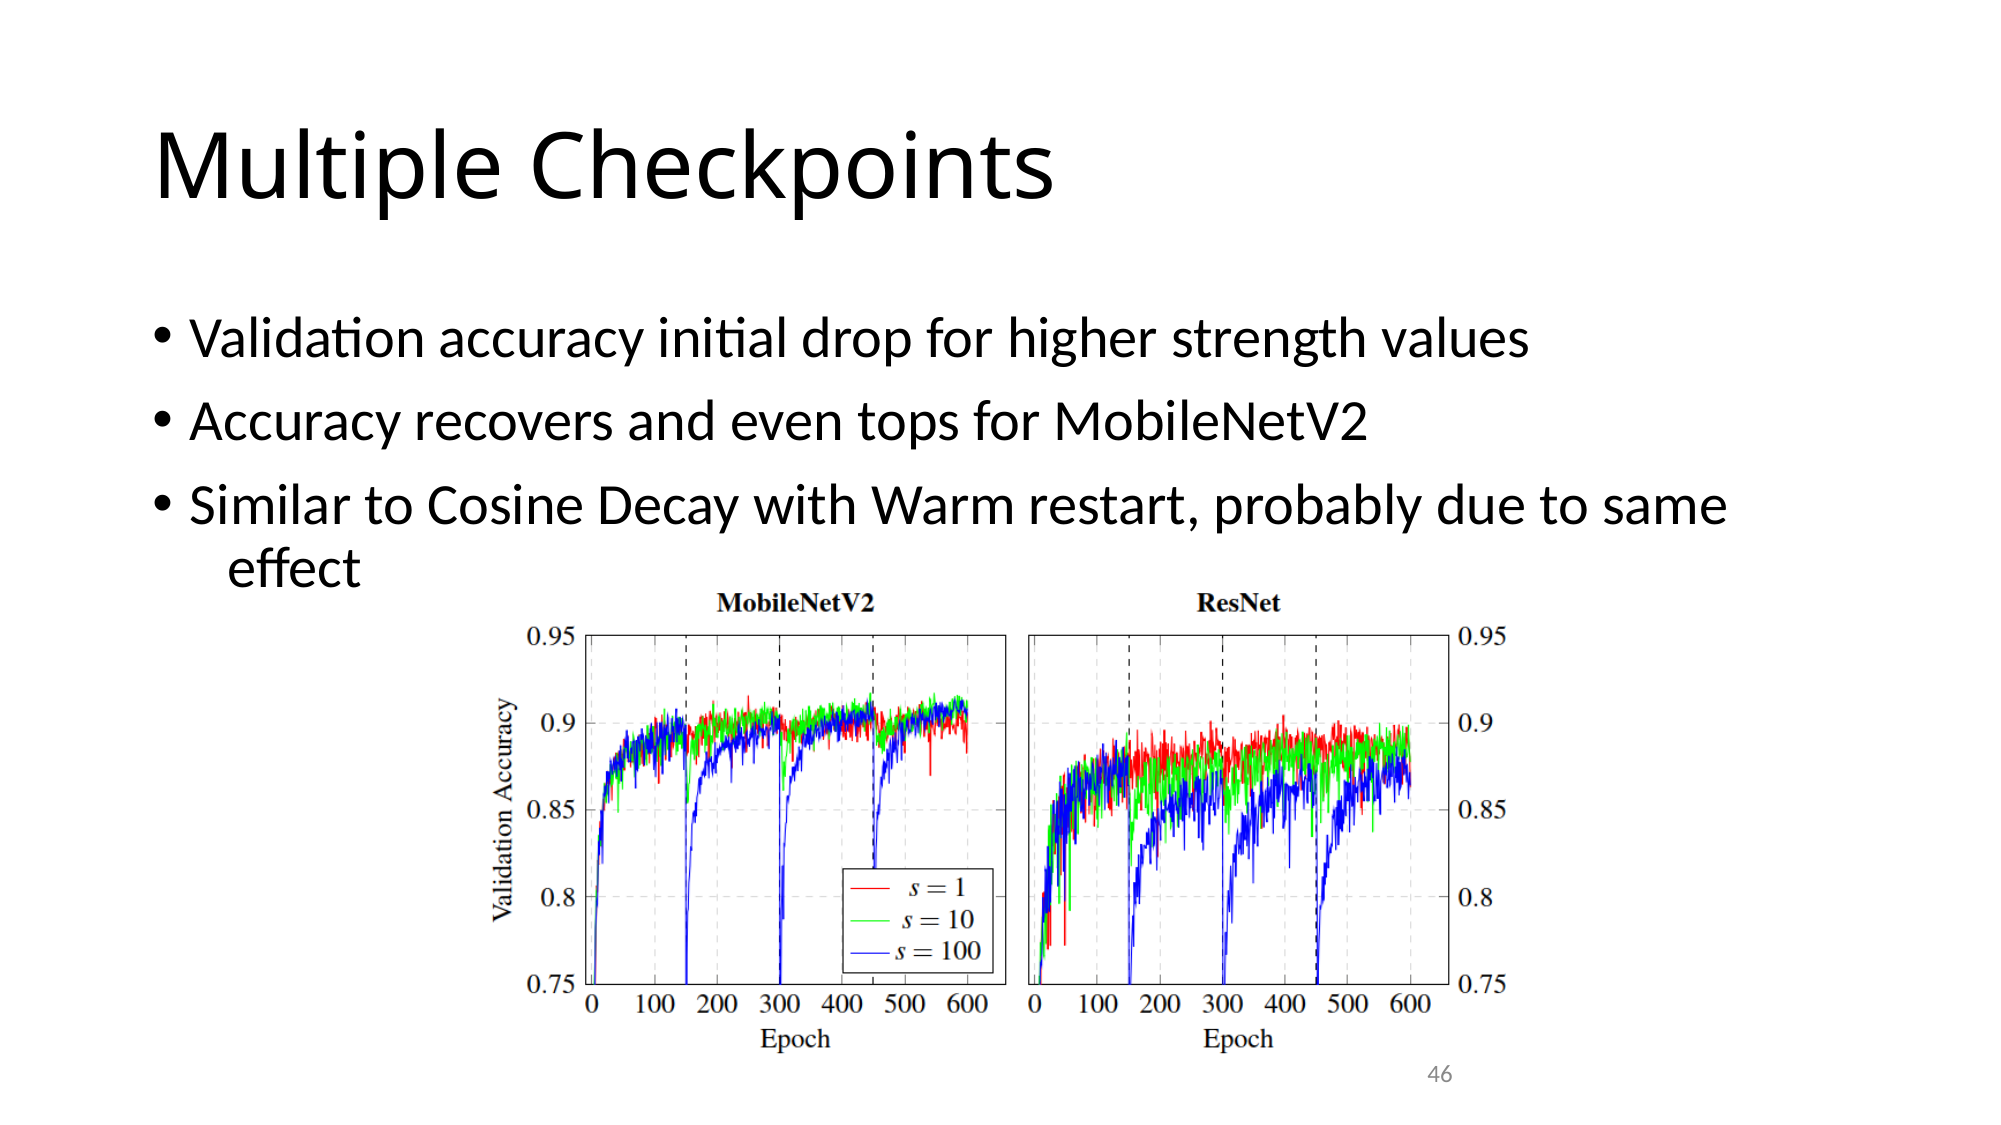

# Multiple Checkpoints
Validation accuracy initial drop for higher strength values
Accuracy recovers and even tops for MobileNetV2
Similar to Cosine Decay with Warm restart, probably due to same effect